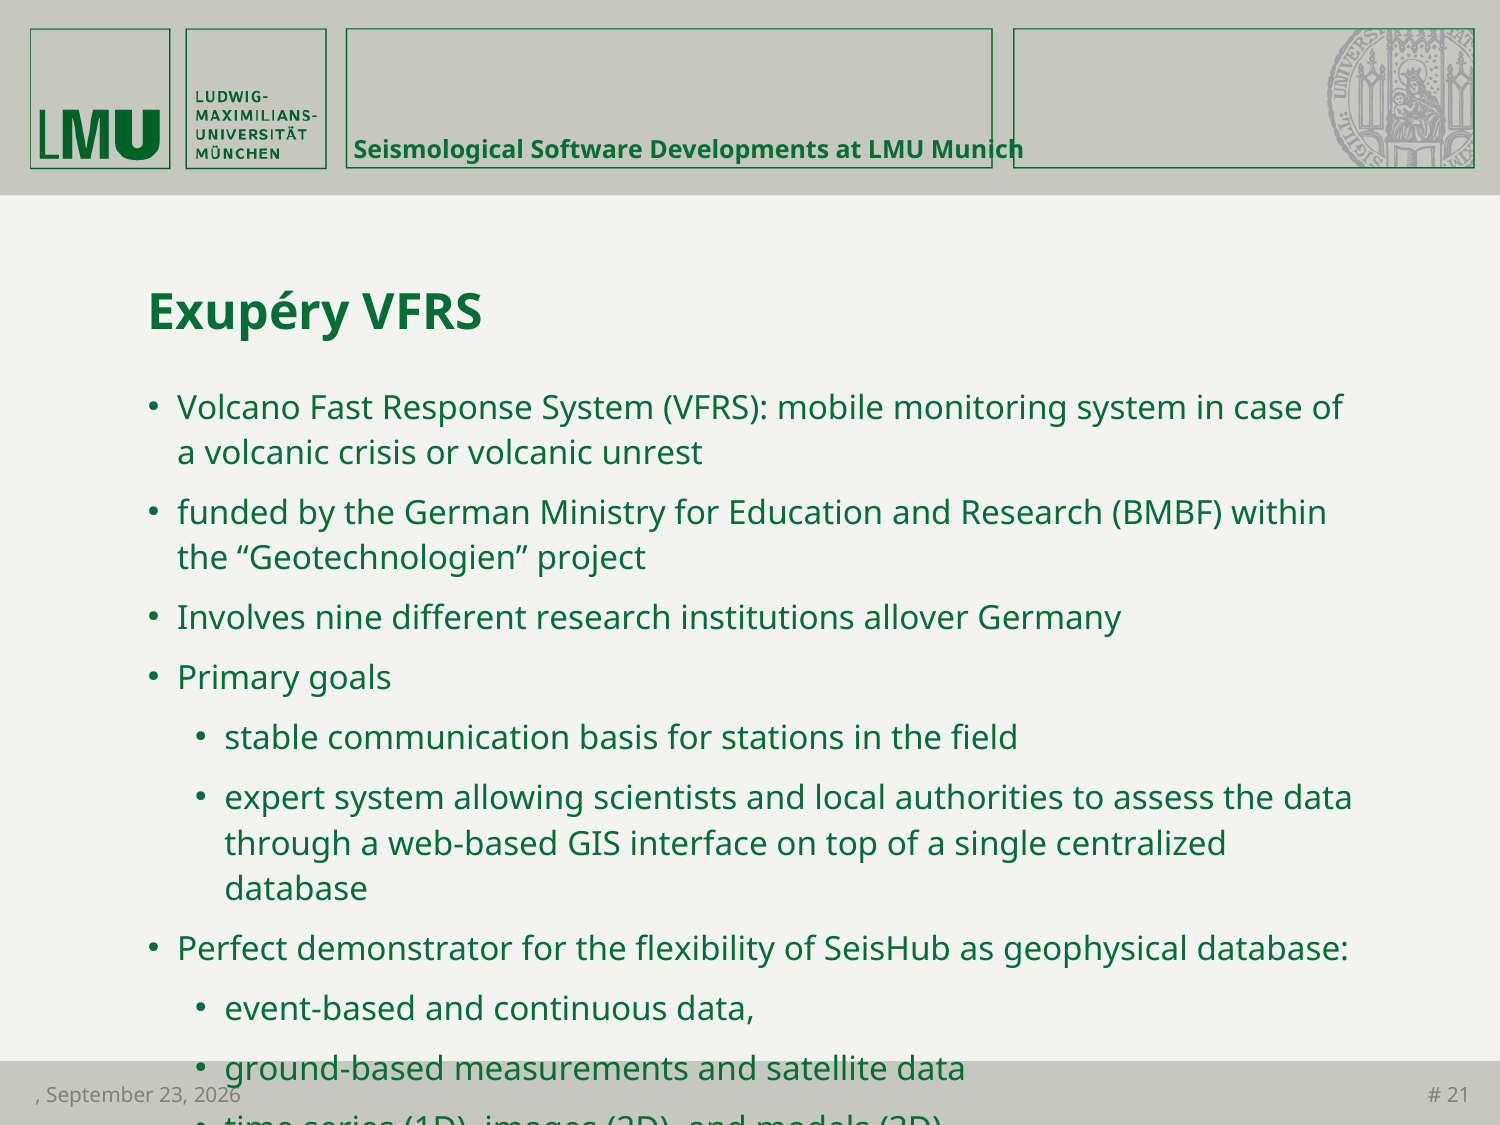

# Exupéry VFRS
Volcano Fast Response System (VFRS): mobile monitoring system in case of a volcanic crisis or volcanic unrest
funded by the German Ministry for Education and Research (BMBF) within the “Geotechnologien” project
Involves nine different research institutions allover Germany
Primary goals
stable communication basis for stations in the field
expert system allowing scientists and local authorities to assess the data through a web-based GIS interface on top of a single centralized database
Perfect demonstrator for the flexibility of SeisHub as geophysical database:
event-based and continuous data,
ground-based measurements and satellite data
time series (1D), images (2D), and models (3D)
21